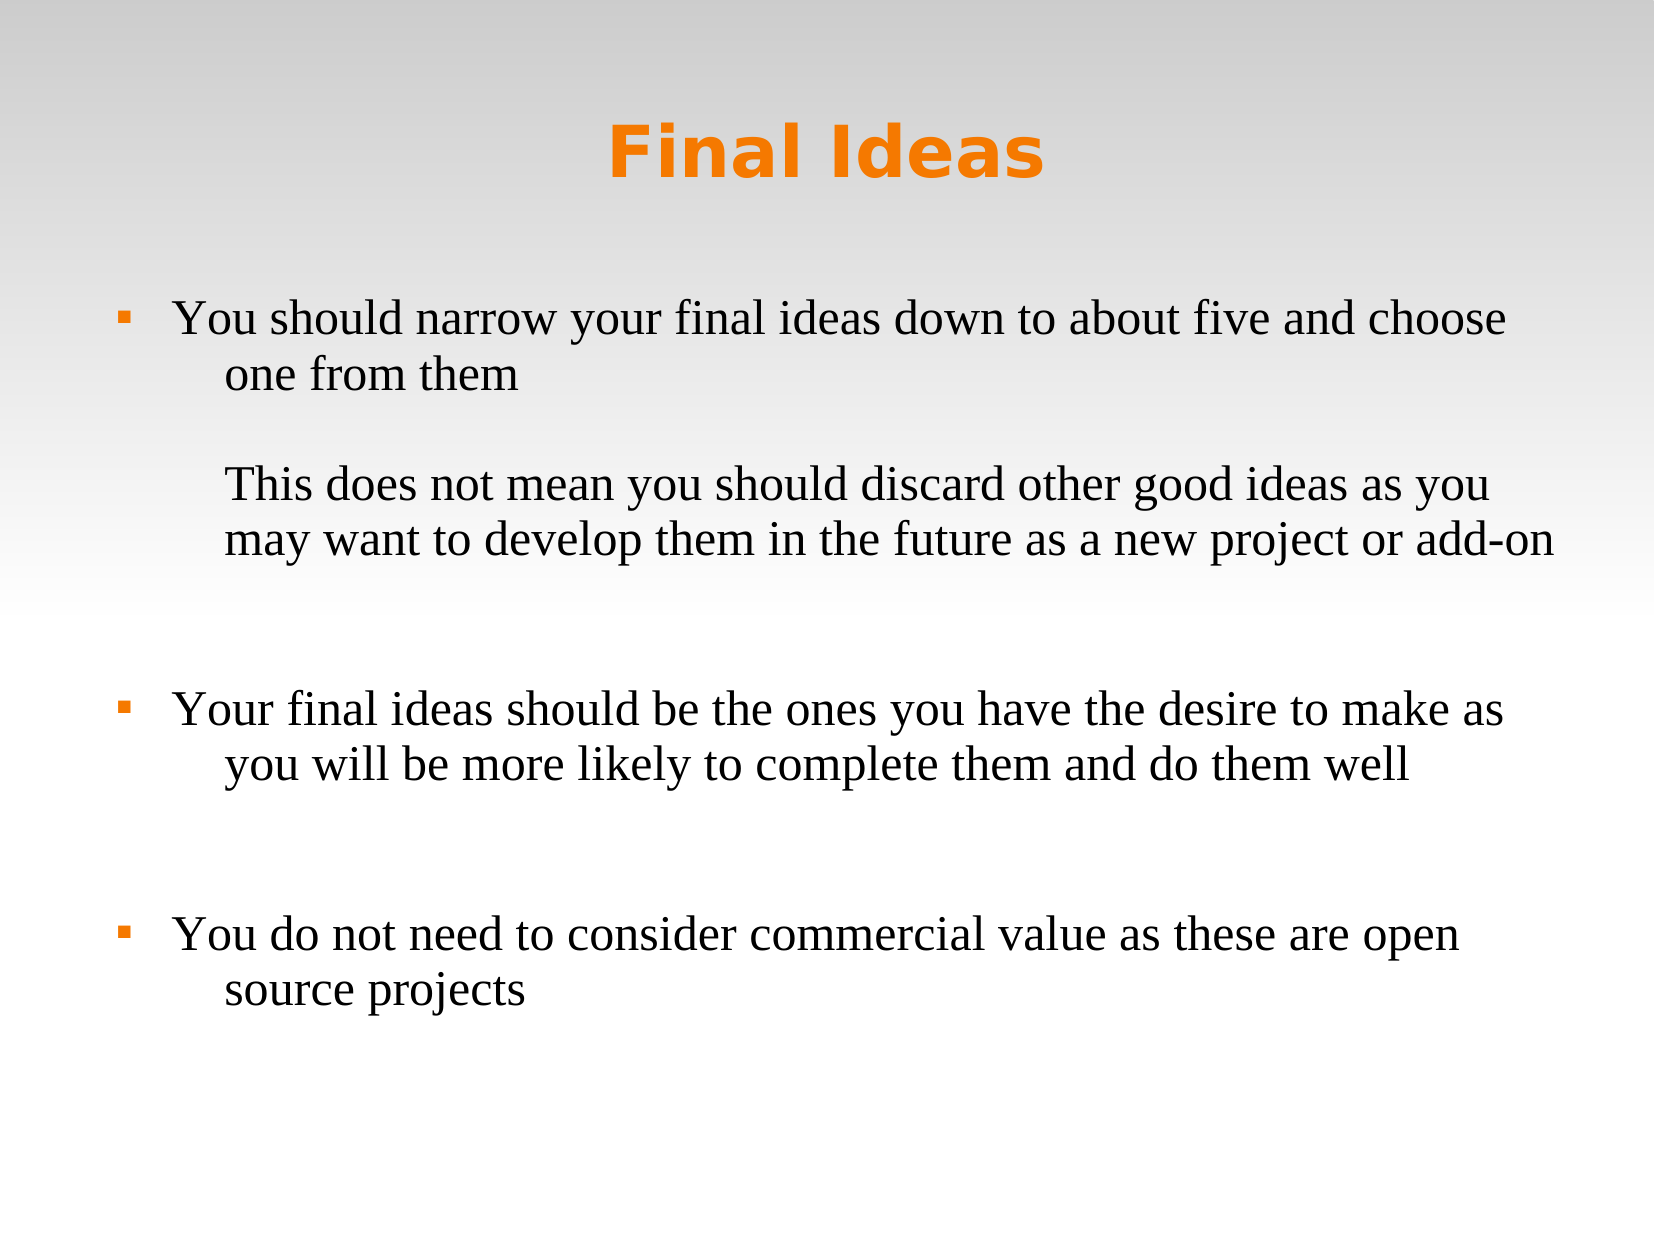

# Final Ideas
You should narrow your final ideas down to about five and choose one from them
This does not mean you should discard other good ideas as you may want to develop them in the future as a new project or add-on
Your final ideas should be the ones you have the desire to make as you will be more likely to complete them and do them well
You do not need to consider commercial value as these are open source projects